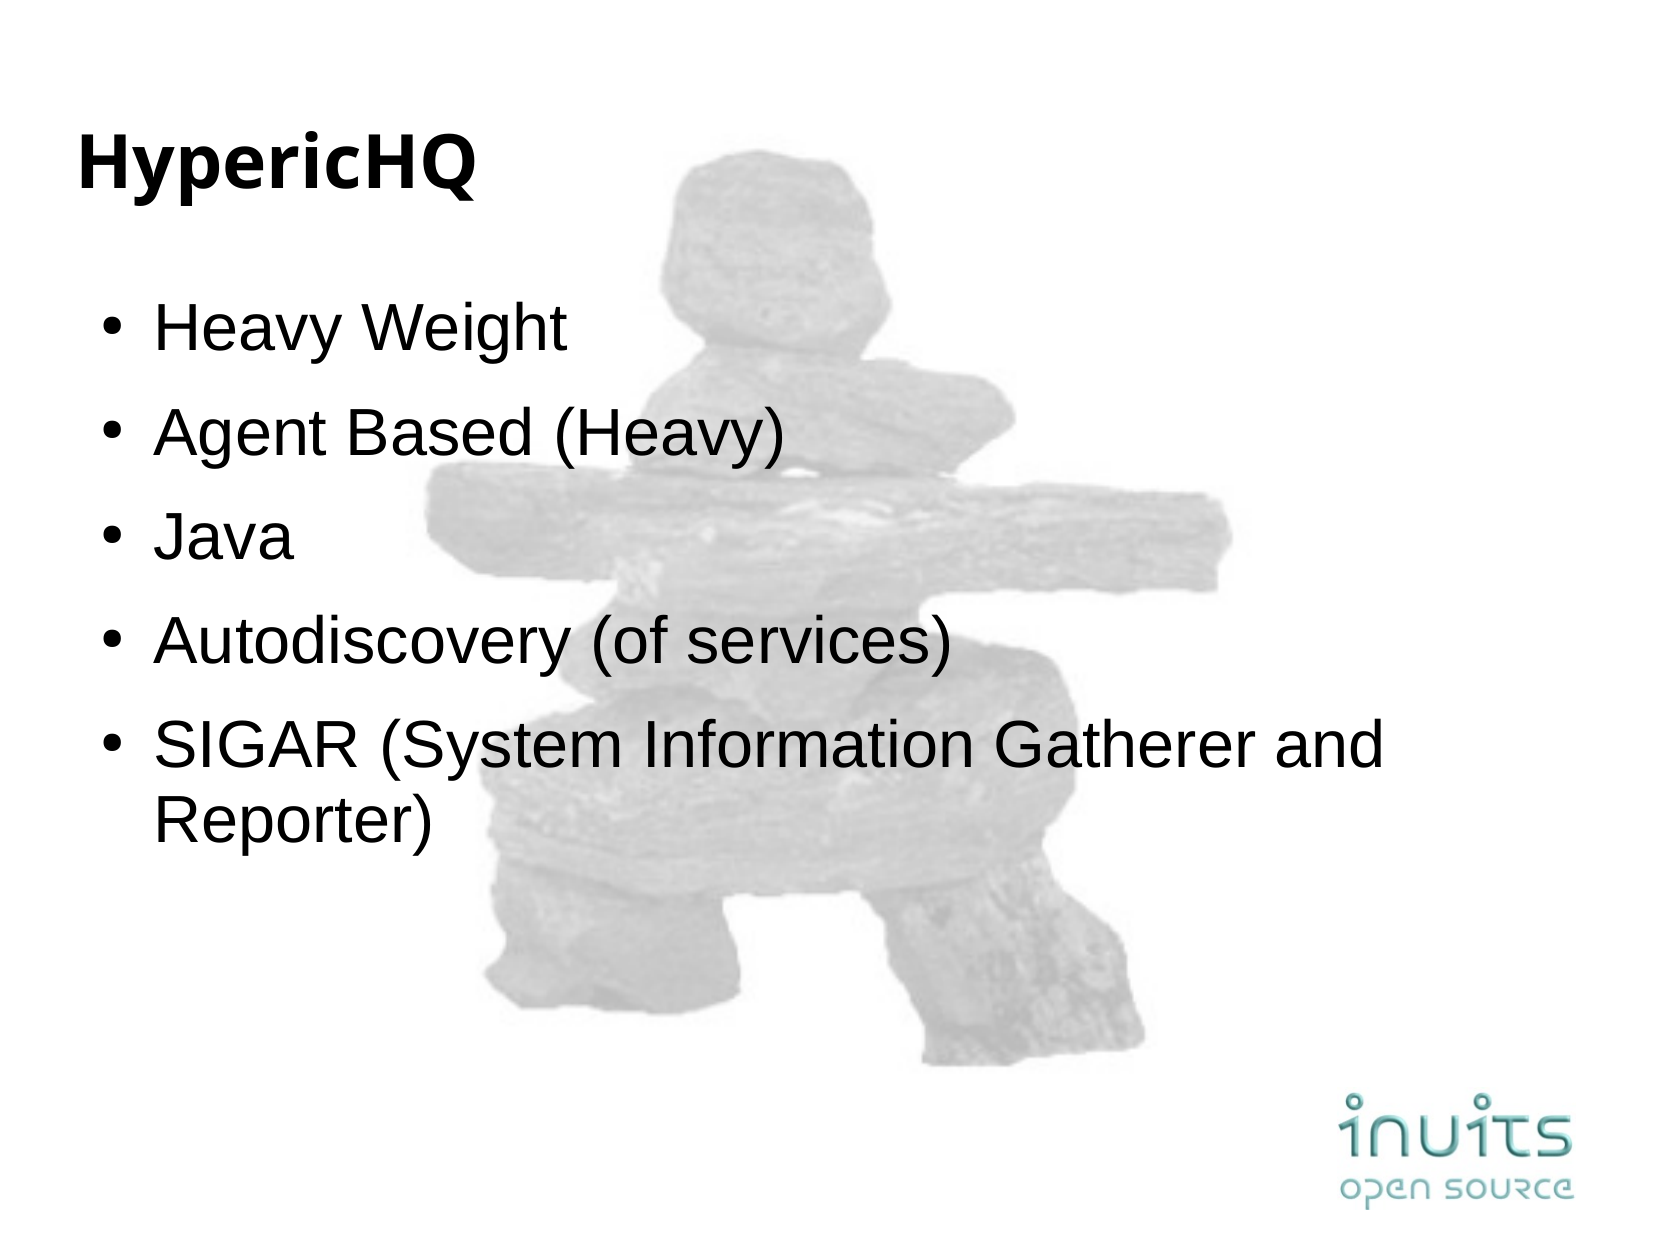

# HypericHQ
Heavy Weight
Agent Based (Heavy)
Java
Autodiscovery (of services)
SIGAR (System Information Gatherer and Reporter)
34